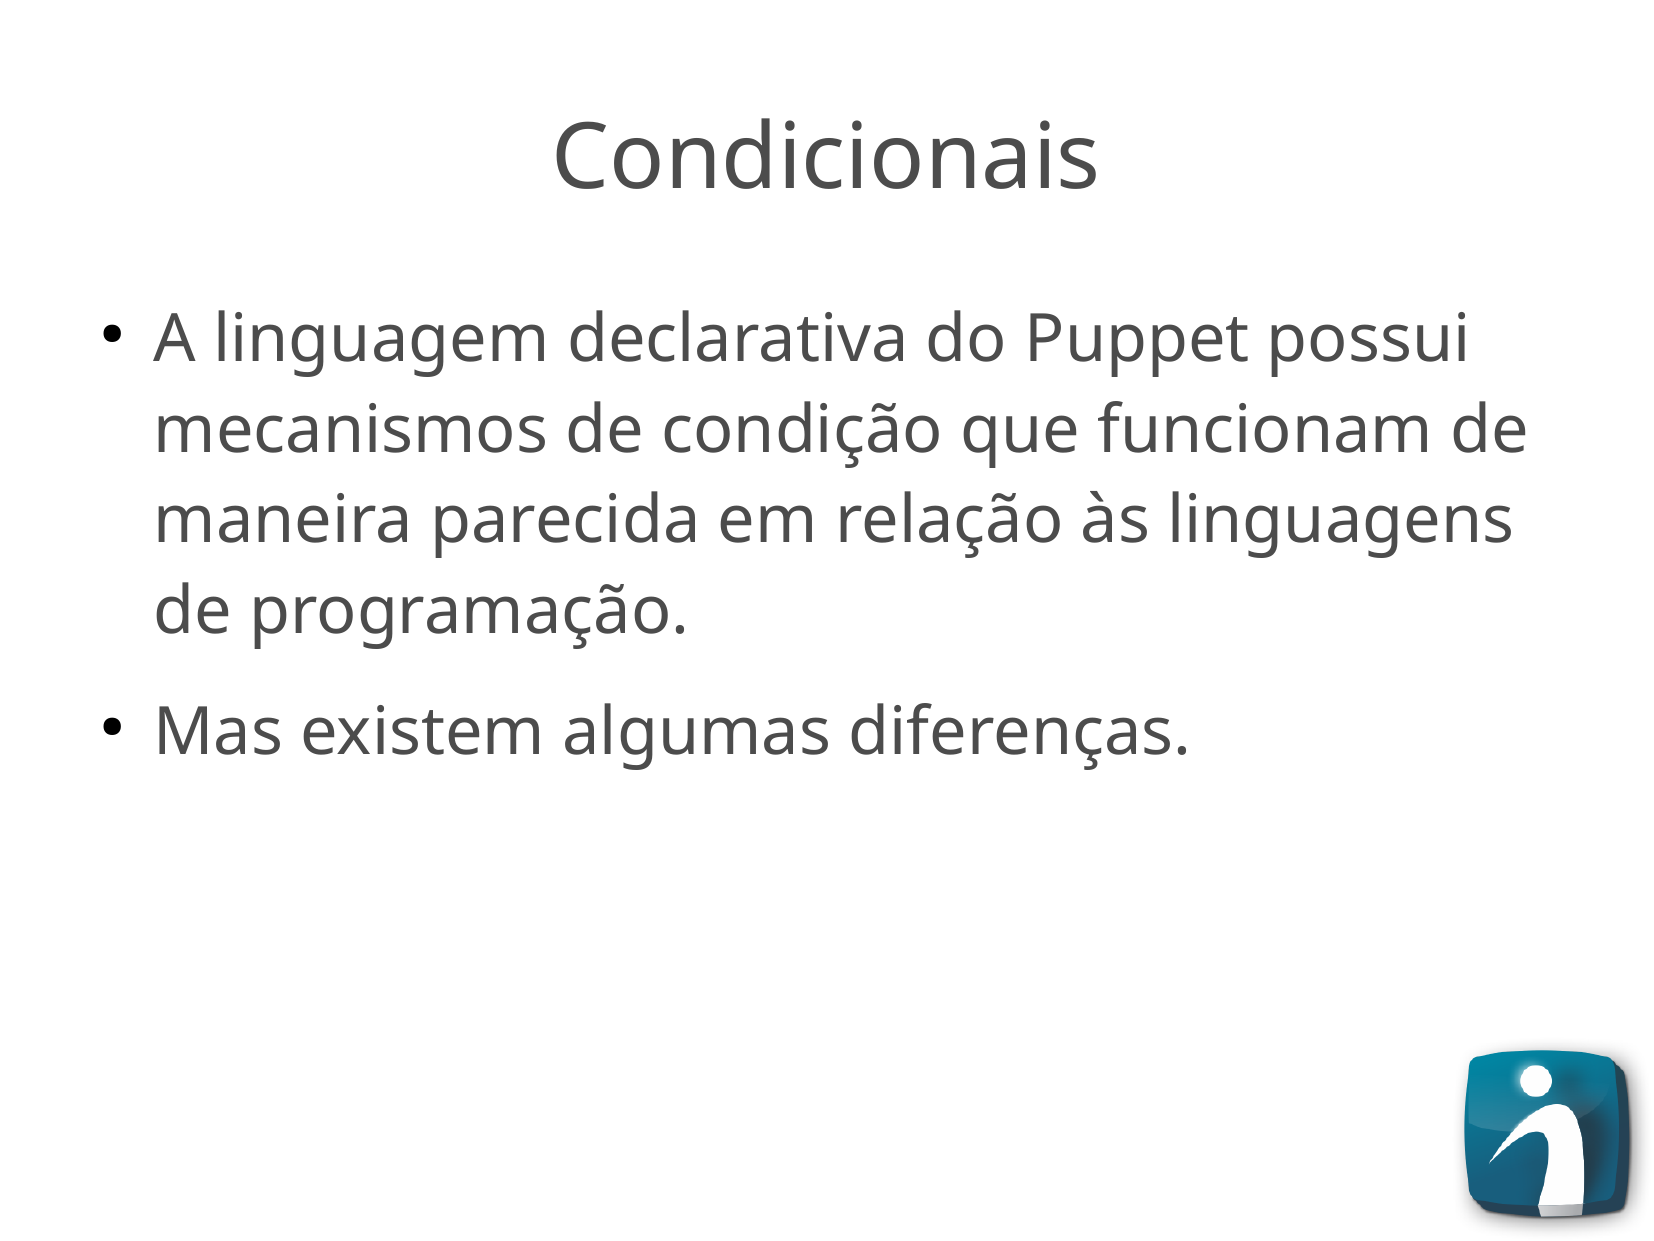

# Condicionais
A linguagem declarativa do Puppet possui mecanismos de condição que funcionam de maneira parecida em relação às linguagens de programação.
Mas existem algumas diferenças.